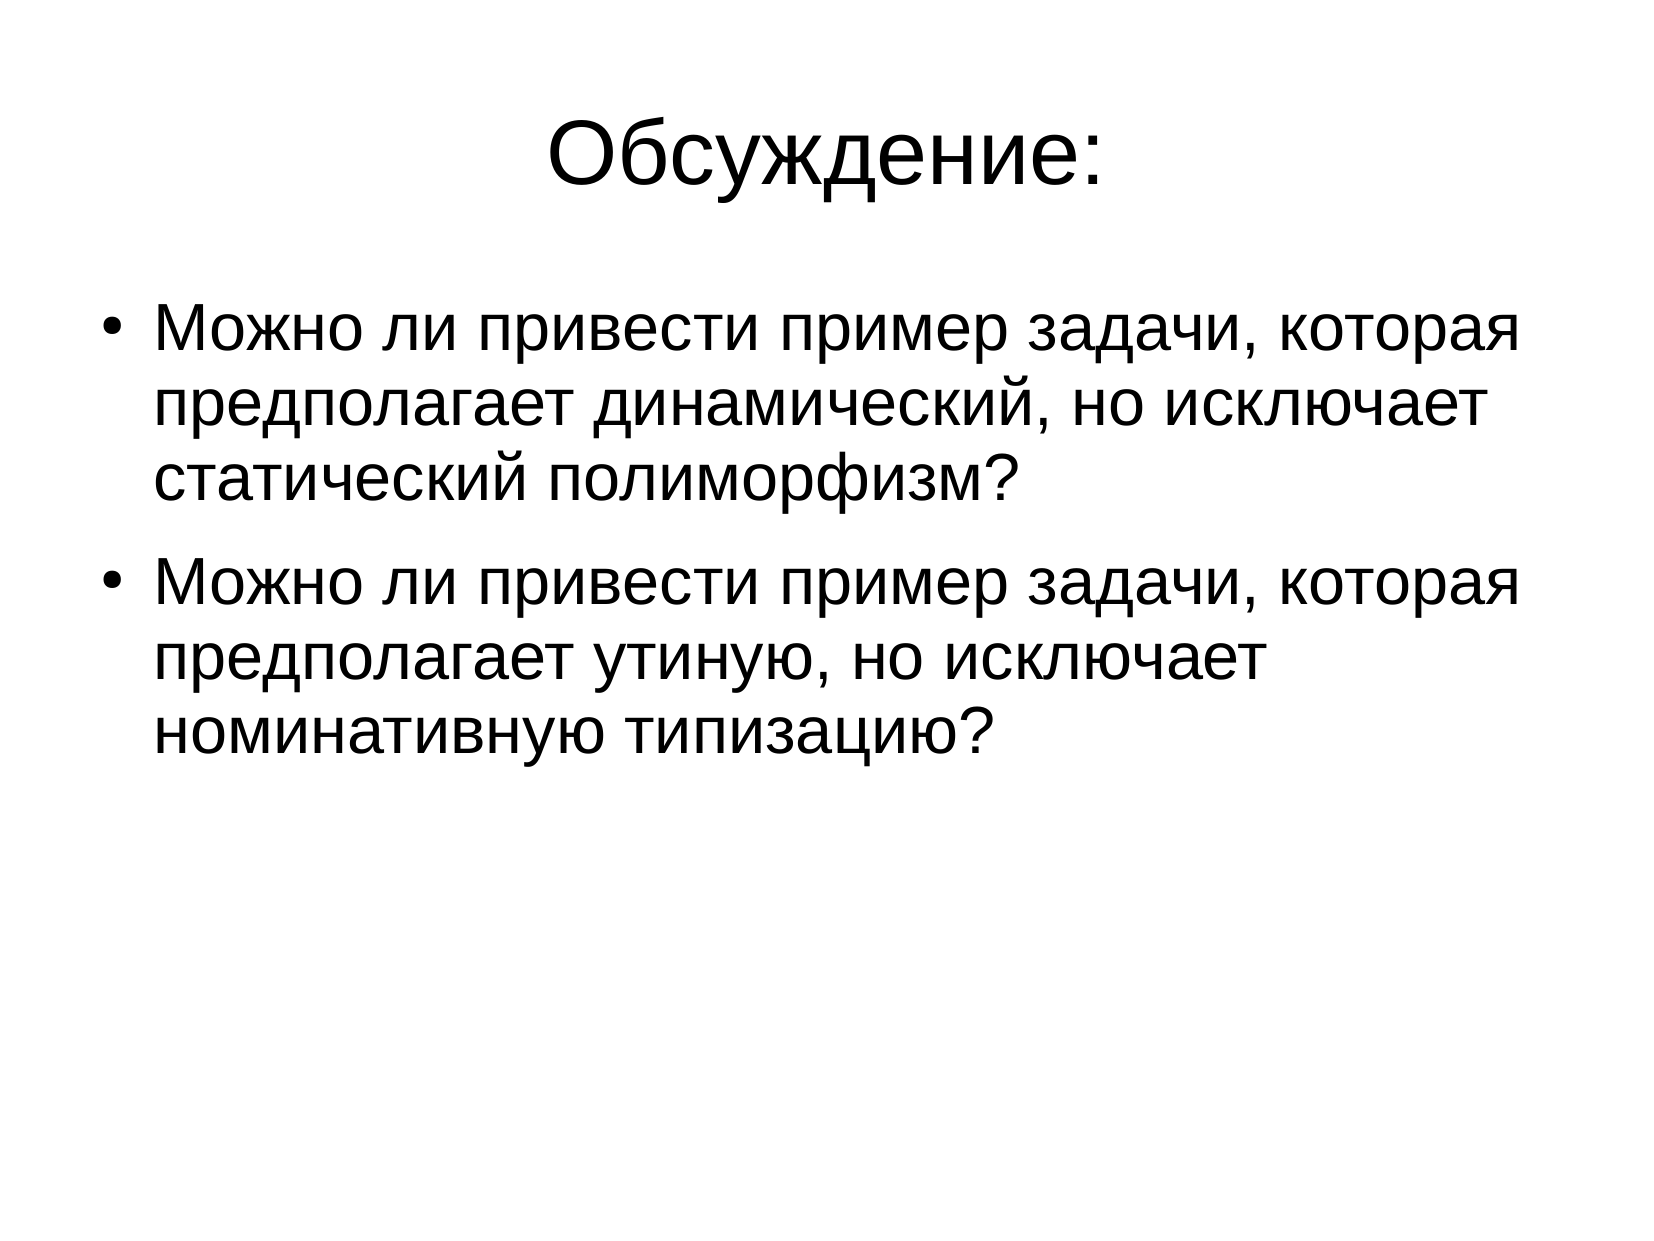

# Обсуждение:
Можно ли привести пример задачи, которая предполагает динамический, но исключает статический полиморфизм?
Можно ли привести пример задачи, которая предполагает утиную, но исключает номинативную типизацию?